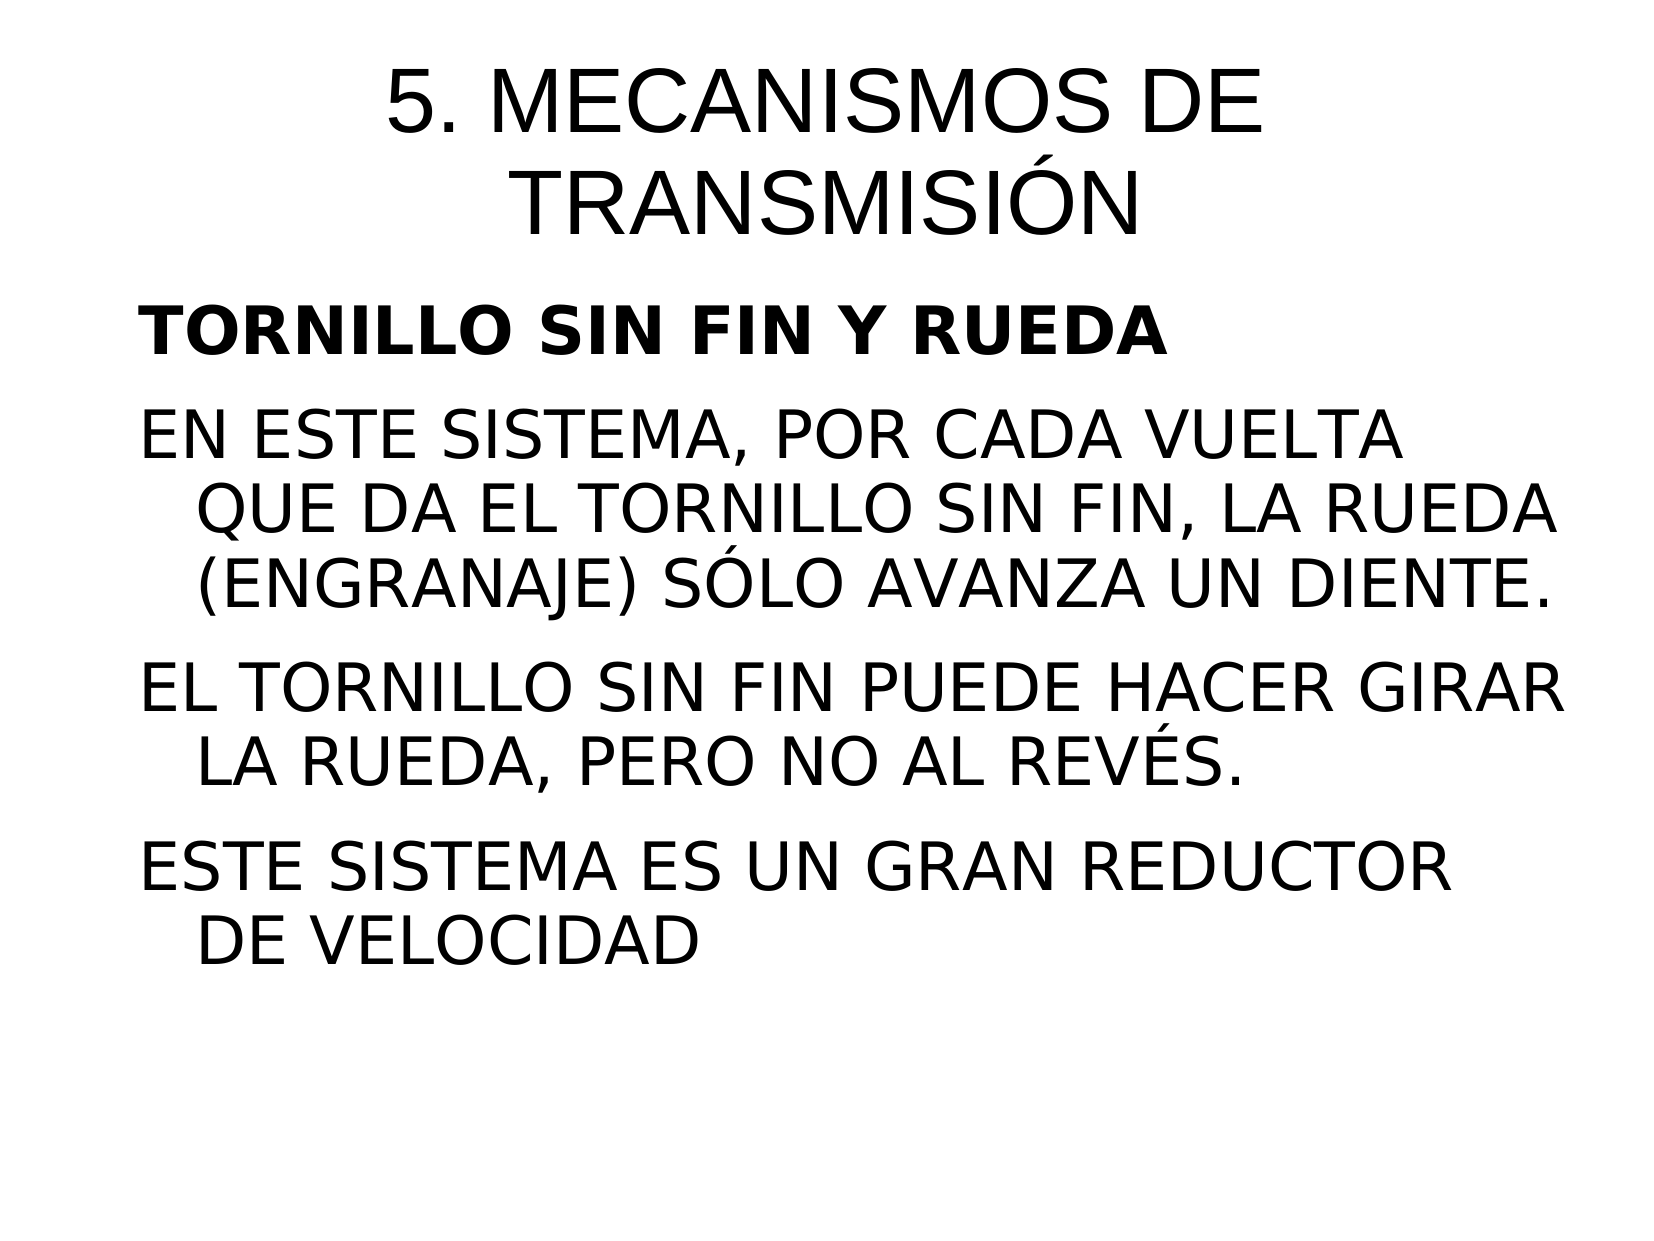

# 5. MECANISMOS DE TRANSMISIÓN
TORNILLO SIN FIN Y RUEDA
EN ESTE SISTEMA, POR CADA VUELTA QUE DA EL TORNILLO SIN FIN, LA RUEDA (ENGRANAJE) SÓLO AVANZA UN DIENTE.
EL TORNILLO SIN FIN PUEDE HACER GIRAR LA RUEDA, PERO NO AL REVÉS.
ESTE SISTEMA ES UN GRAN REDUCTOR DE VELOCIDAD